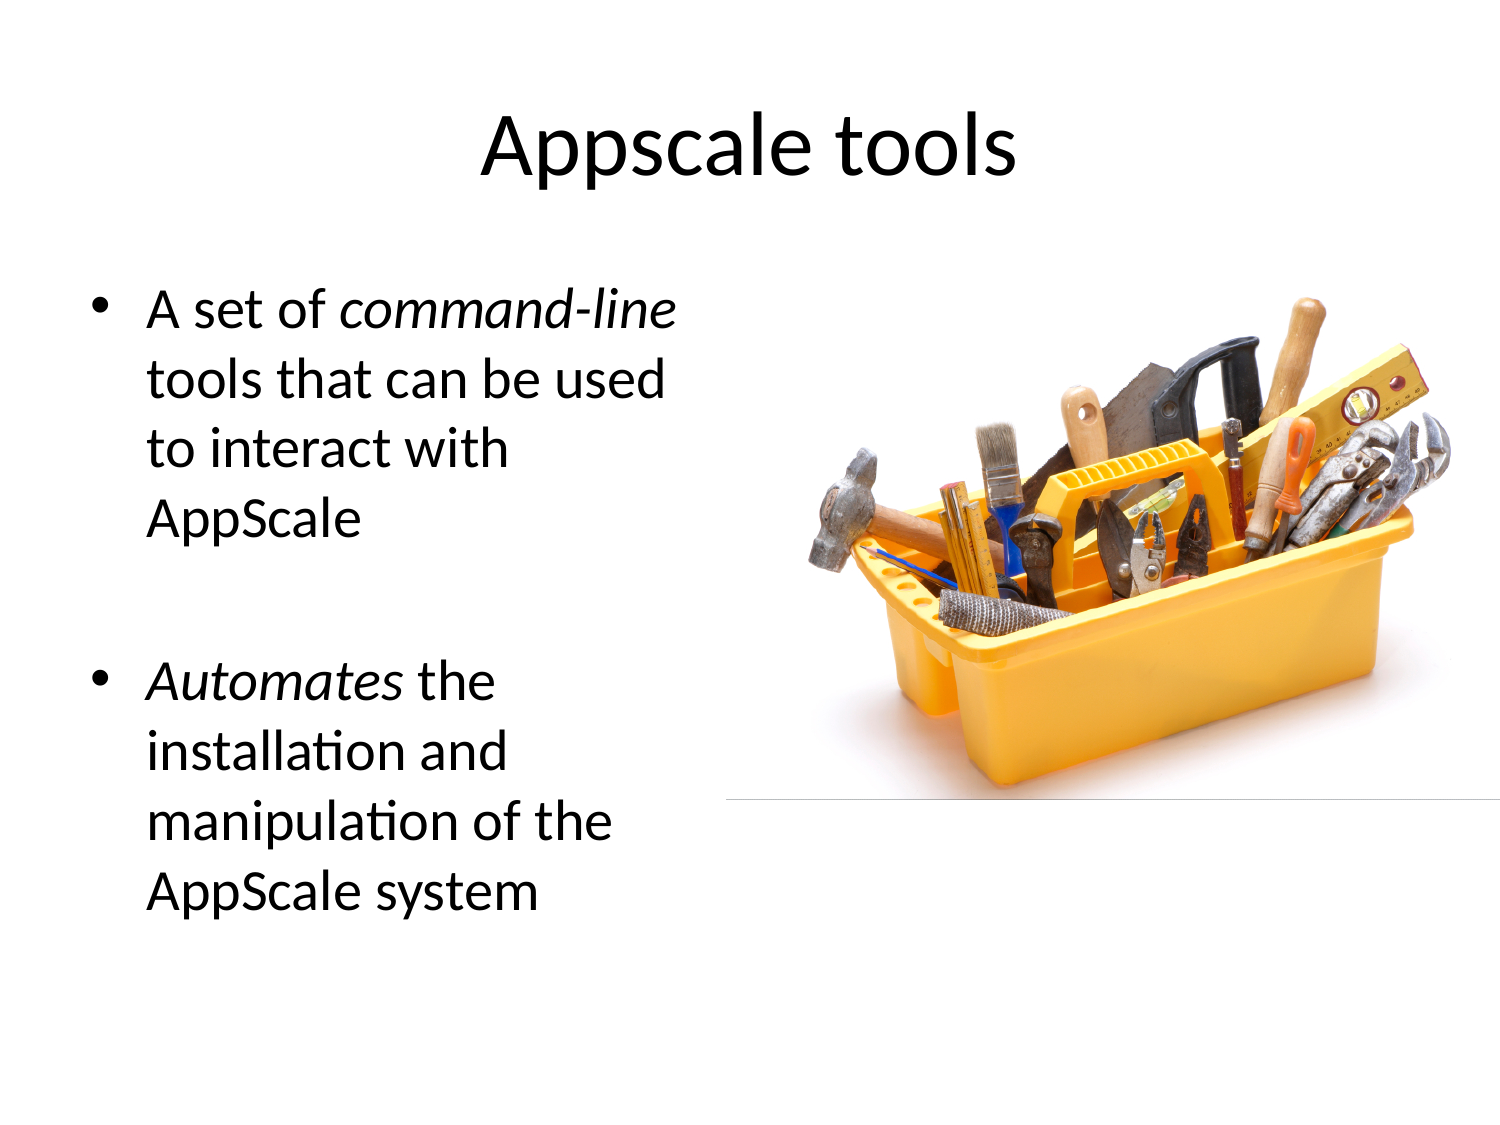

# Appscale tools
A set of command-line tools that can be used to interact with AppScale
Automates the installation and manipulation of the AppScale system